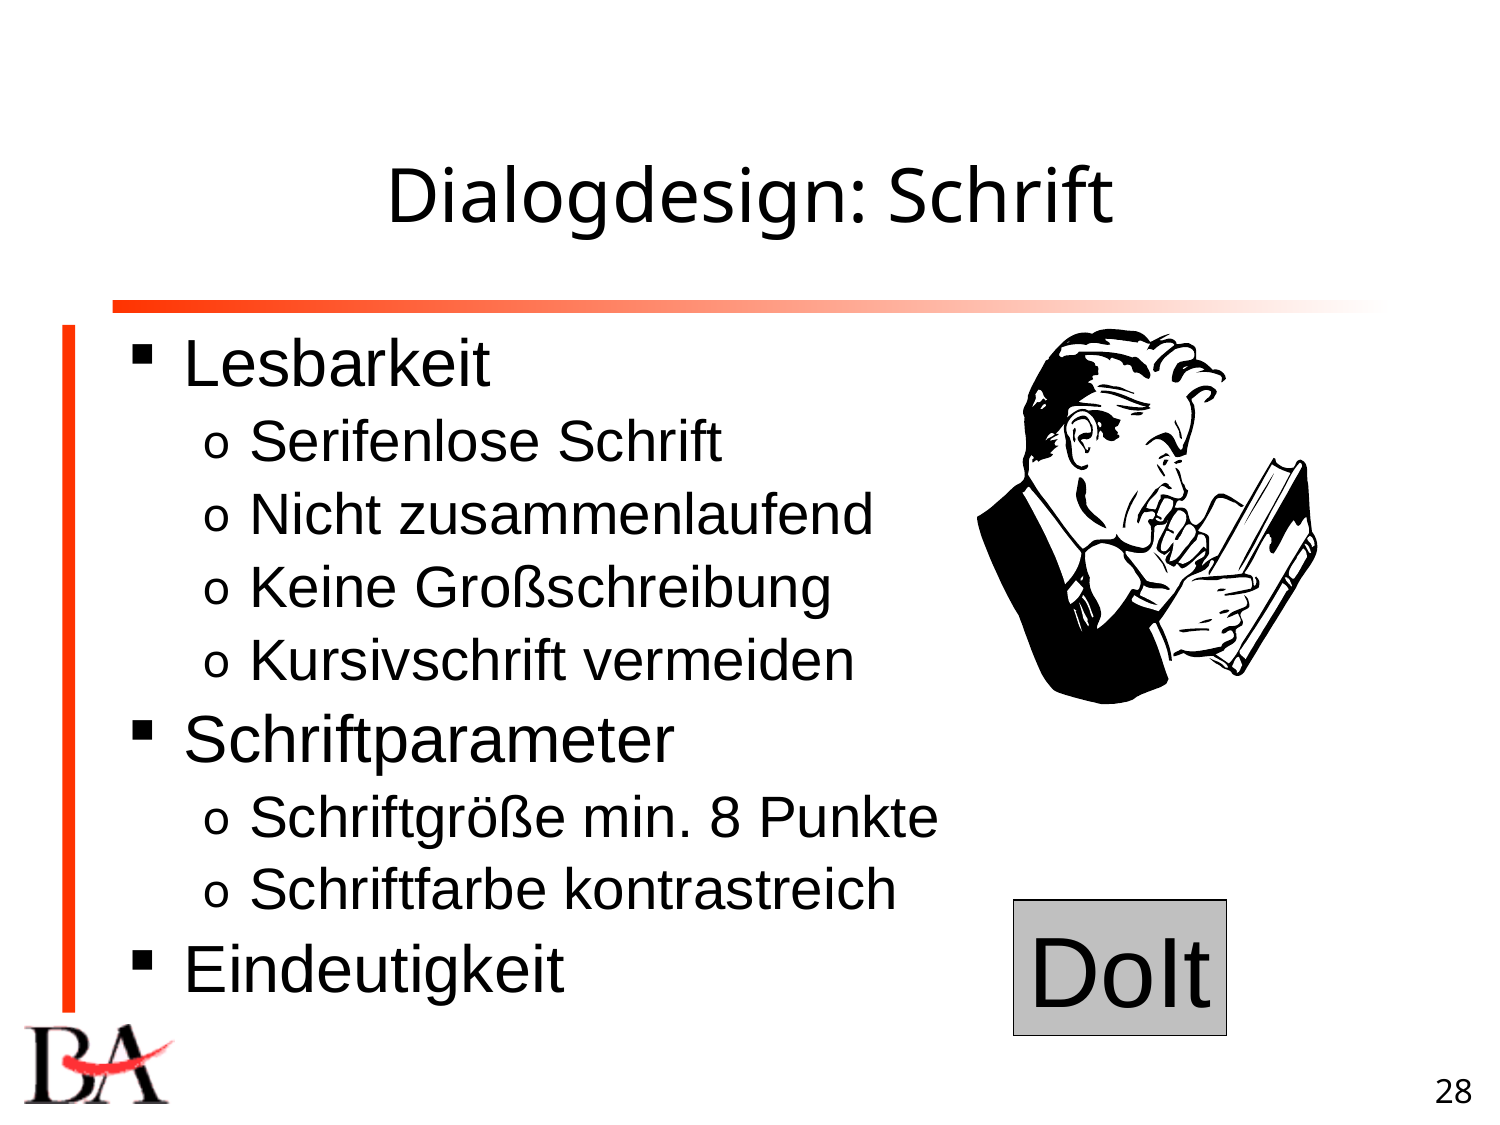

# Dialogdesign: Schrift
Lesbarkeit
Serifenlose Schrift
Nicht zusammenlaufend
Keine Großschreibung
Kursivschrift vermeiden
Schriftparameter
Schriftgröße min. 8 Punkte
Schriftfarbe kontrastreich
Eindeutigkeit
DoIt